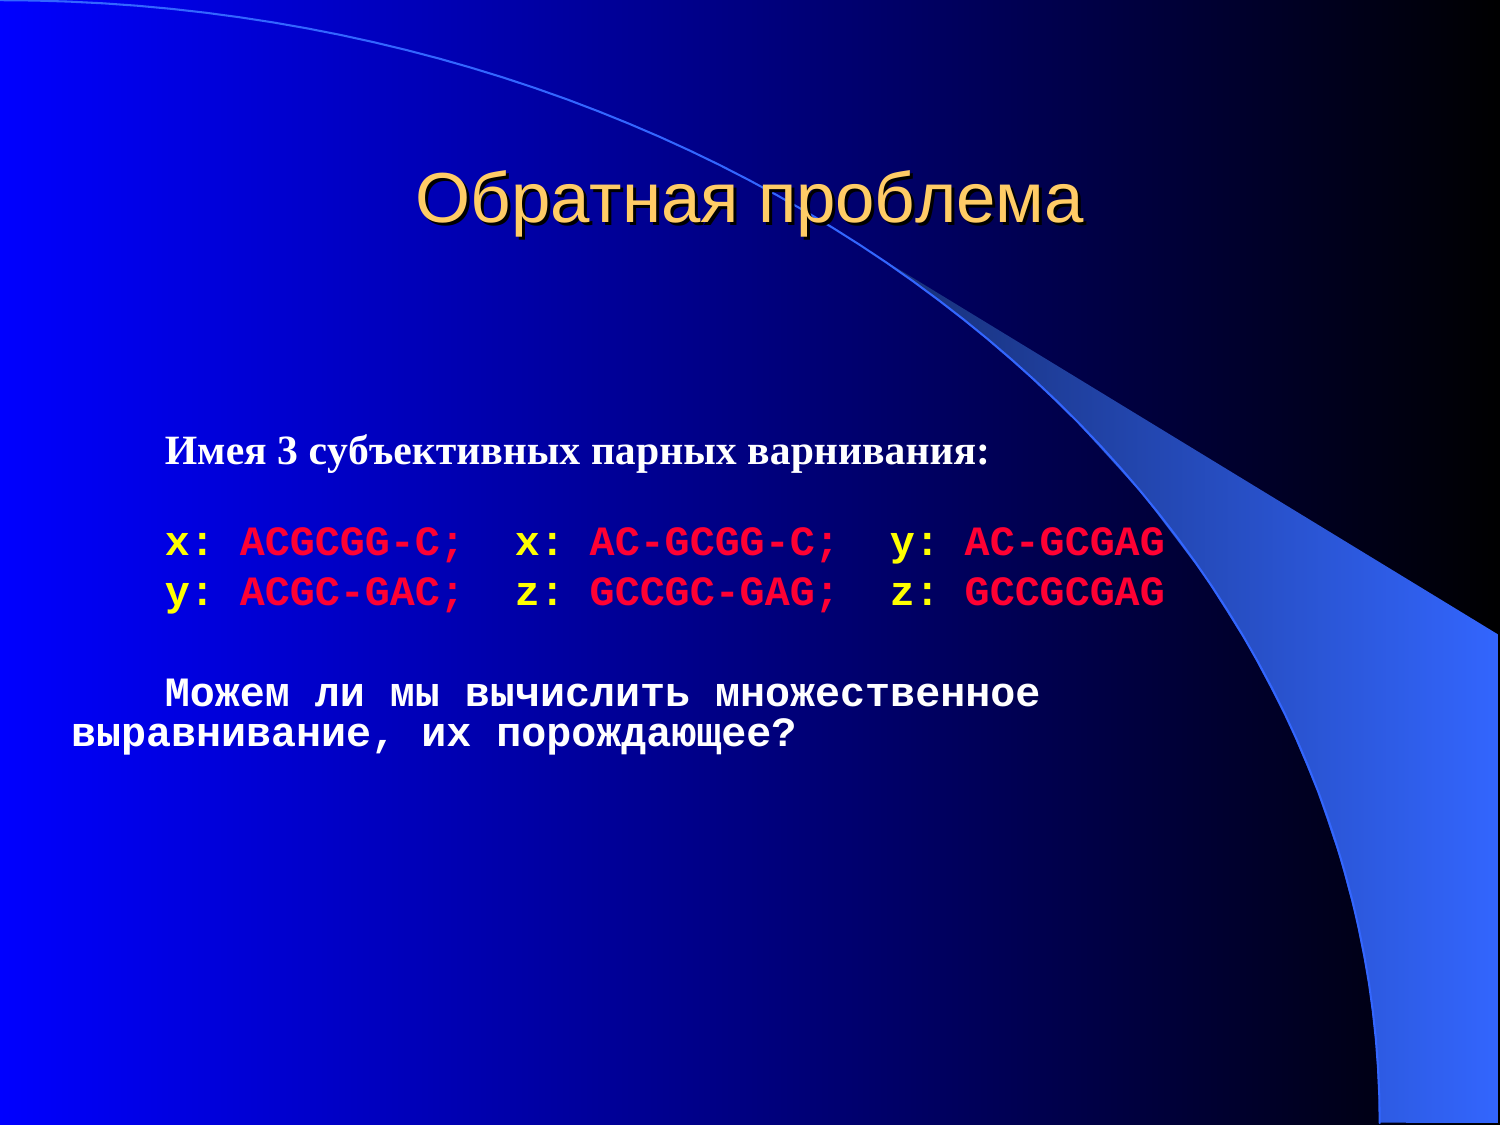

# Обратная проблема
		Имея 3 субъективных парных варнивания:
		x: ACGCGG-C; x: AC-GCGG-C; y: AC-GCGAG
		y: ACGC-GAC; z: GCCGC-GAG; z: GCCGCGAG
		Можем ли мы вычислить множественное 	выравнивание, их порождающее?